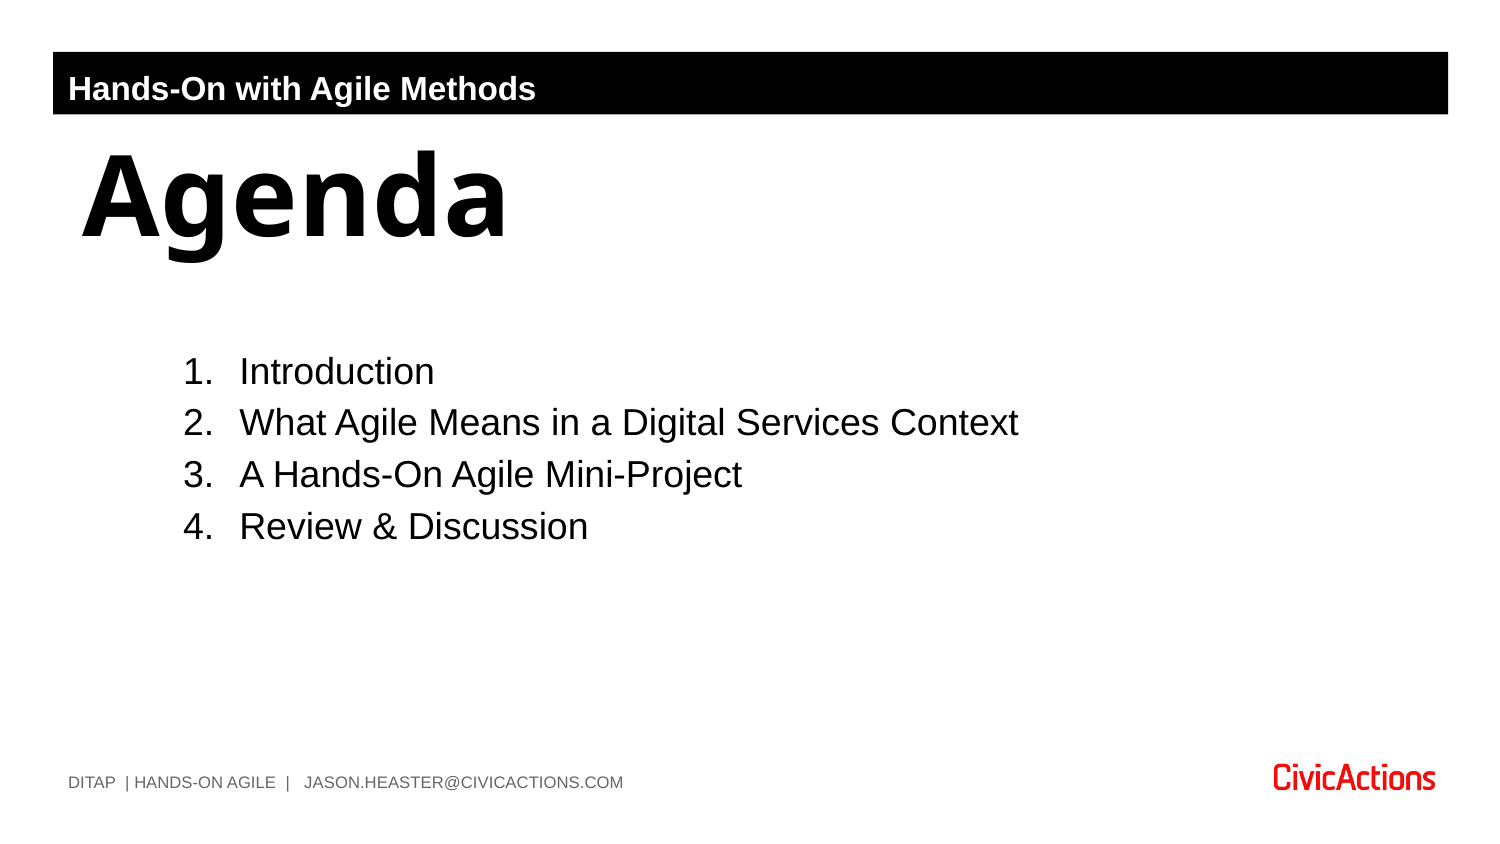

Hands-On with Agile Methods
Agenda
# Introduction
What Agile Means in a Digital Services Context
A Hands-On Agile Mini-Project
Review & Discussion